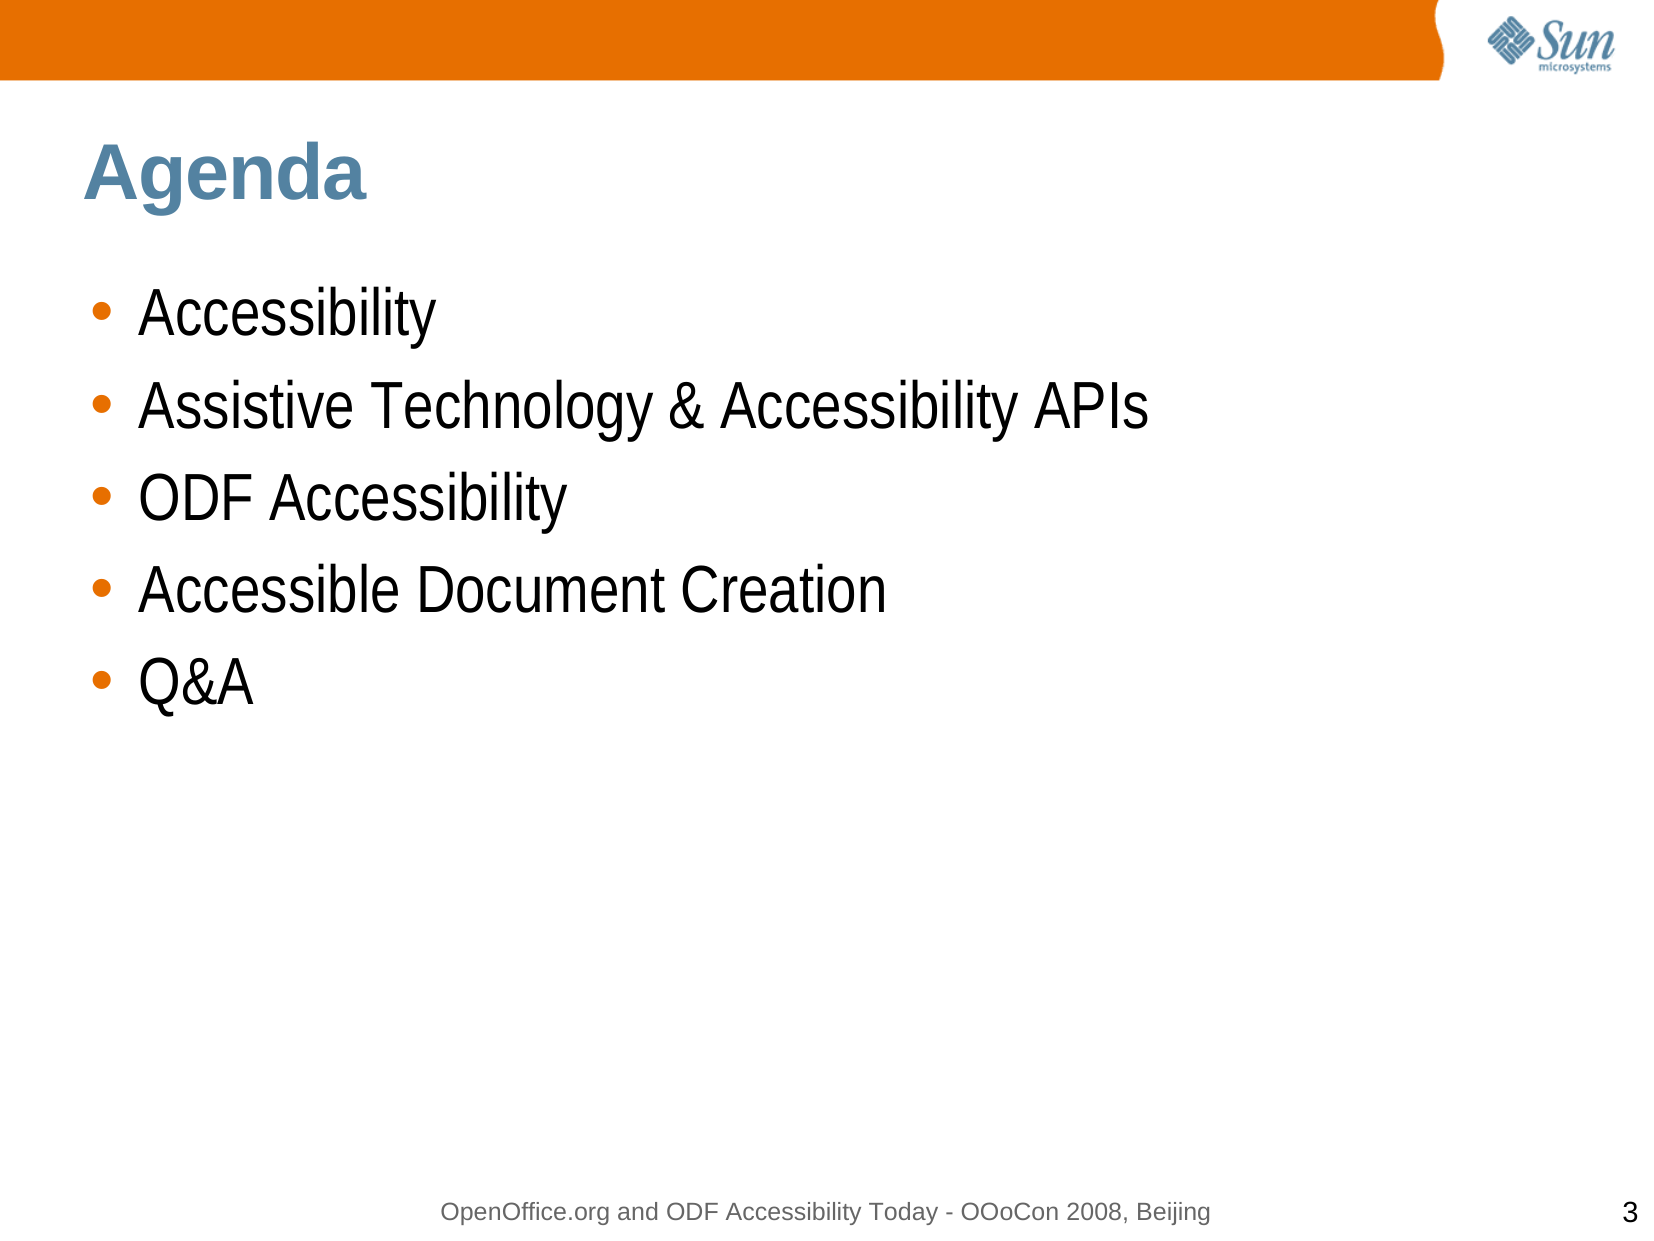

# Agenda
Accessibility
Assistive Technology & Accessibility APIs
ODF Accessibility
Accessible Document Creation
Q&A